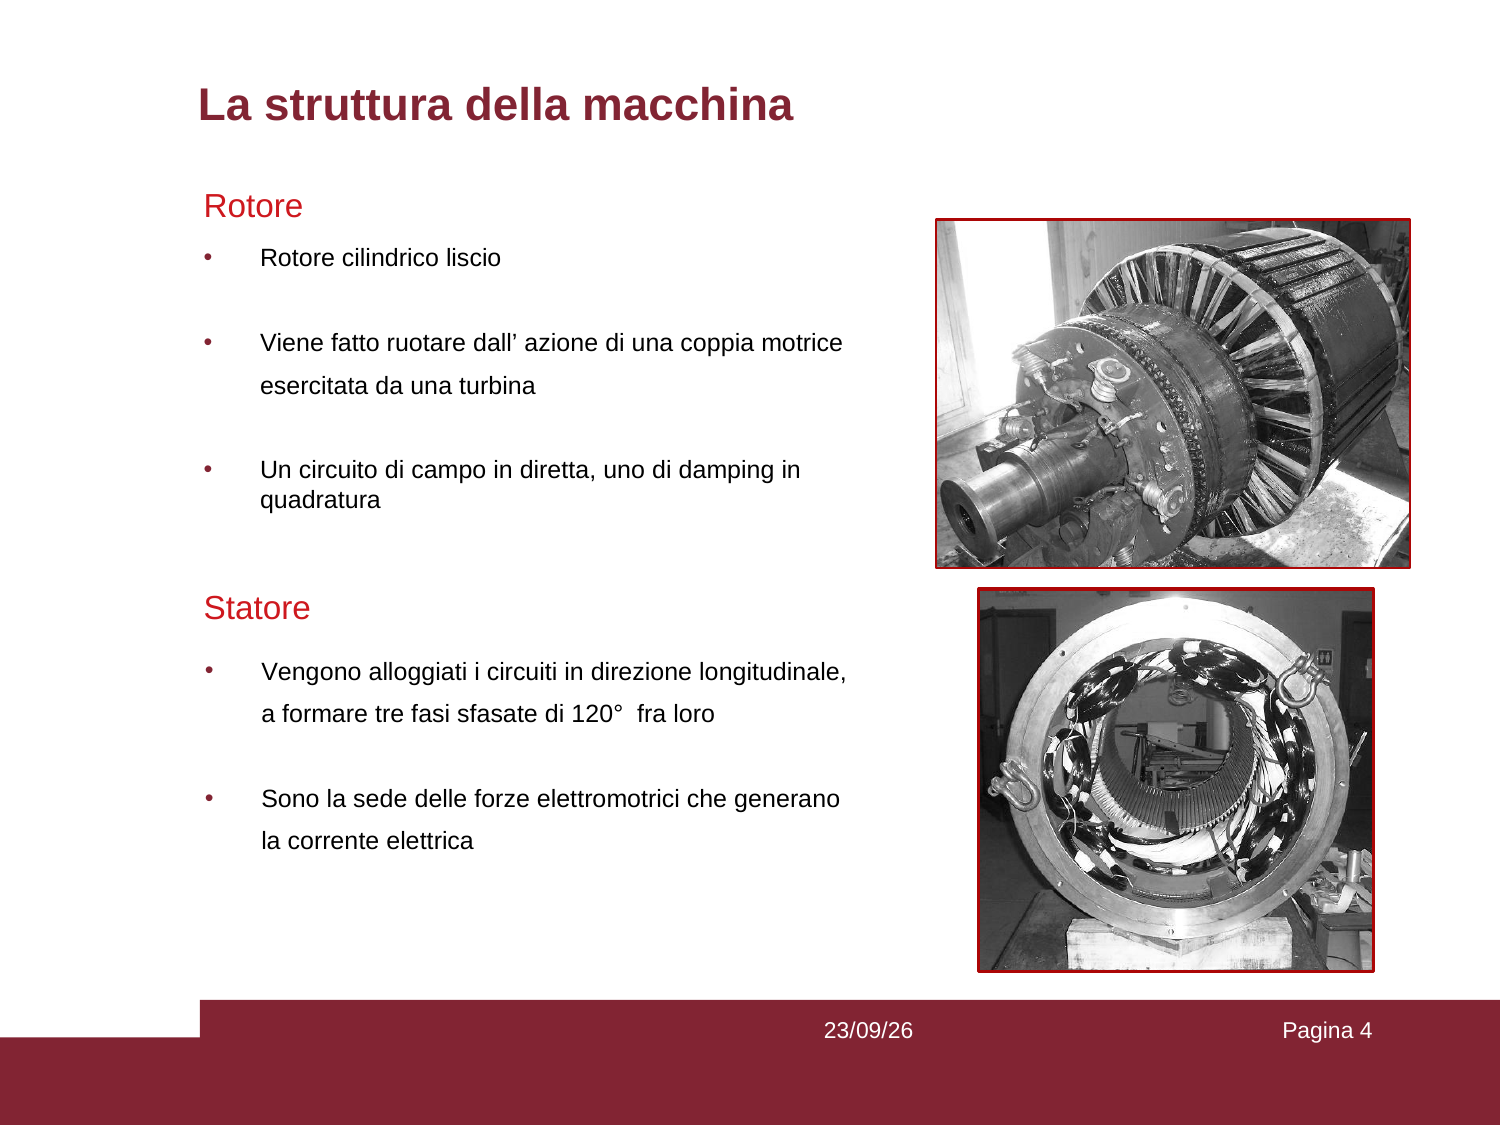

# La struttura della macchina
Rotore
Rotore cilindrico liscio
Viene fatto ruotare dall’ azione di una coppia motrice
esercitata da una turbina
Un circuito di campo in diretta, uno di damping in quadratura
Statore
Vengono alloggiati i circuiti in direzione longitudinale,
a formare tre fasi sfasate di 120° fra loro
Sono la sede delle forze elettromotrici che generano
la corrente elettrica
Titolo Presentazione
4